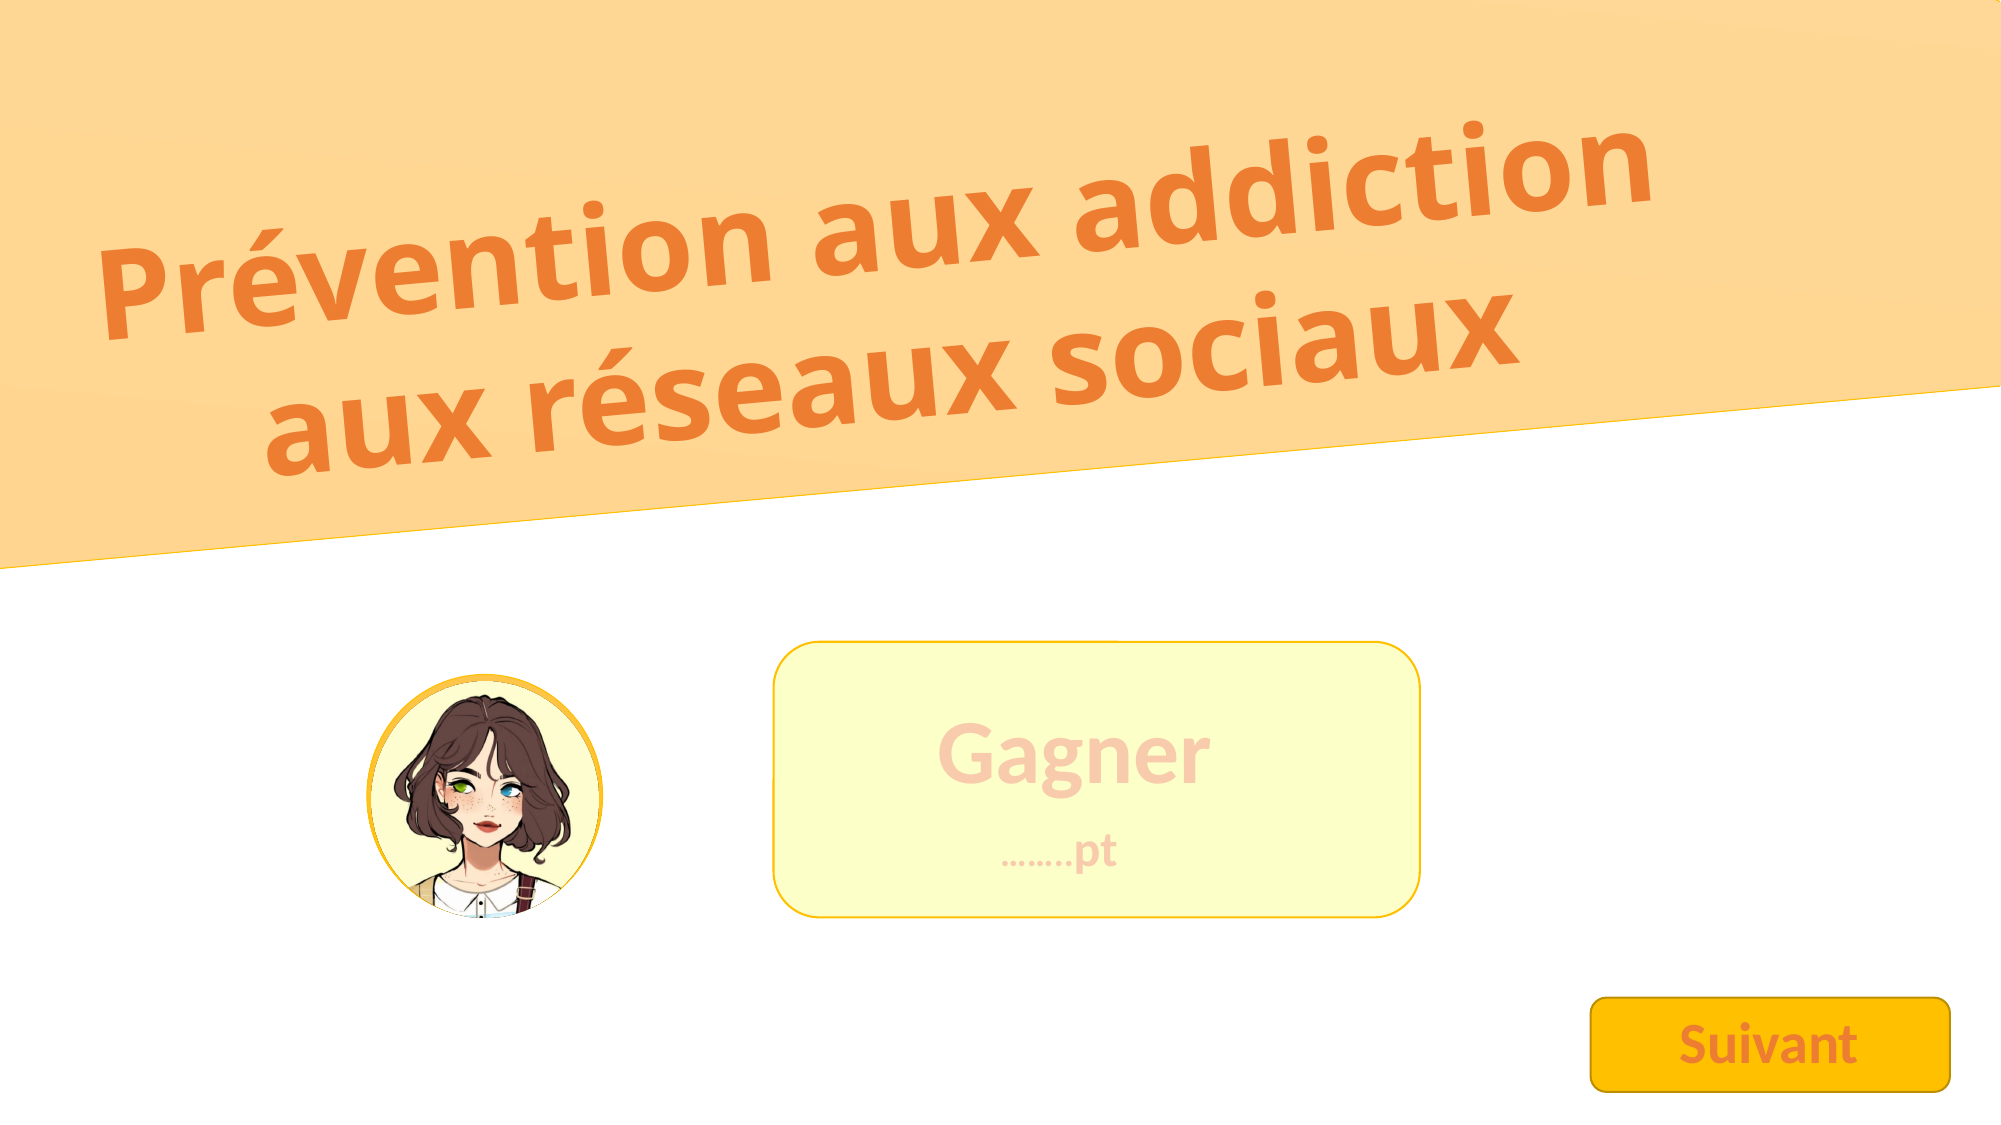

# Prévention aux addiction aux réseaux sociaux
Gagner
……..pt
Suivant